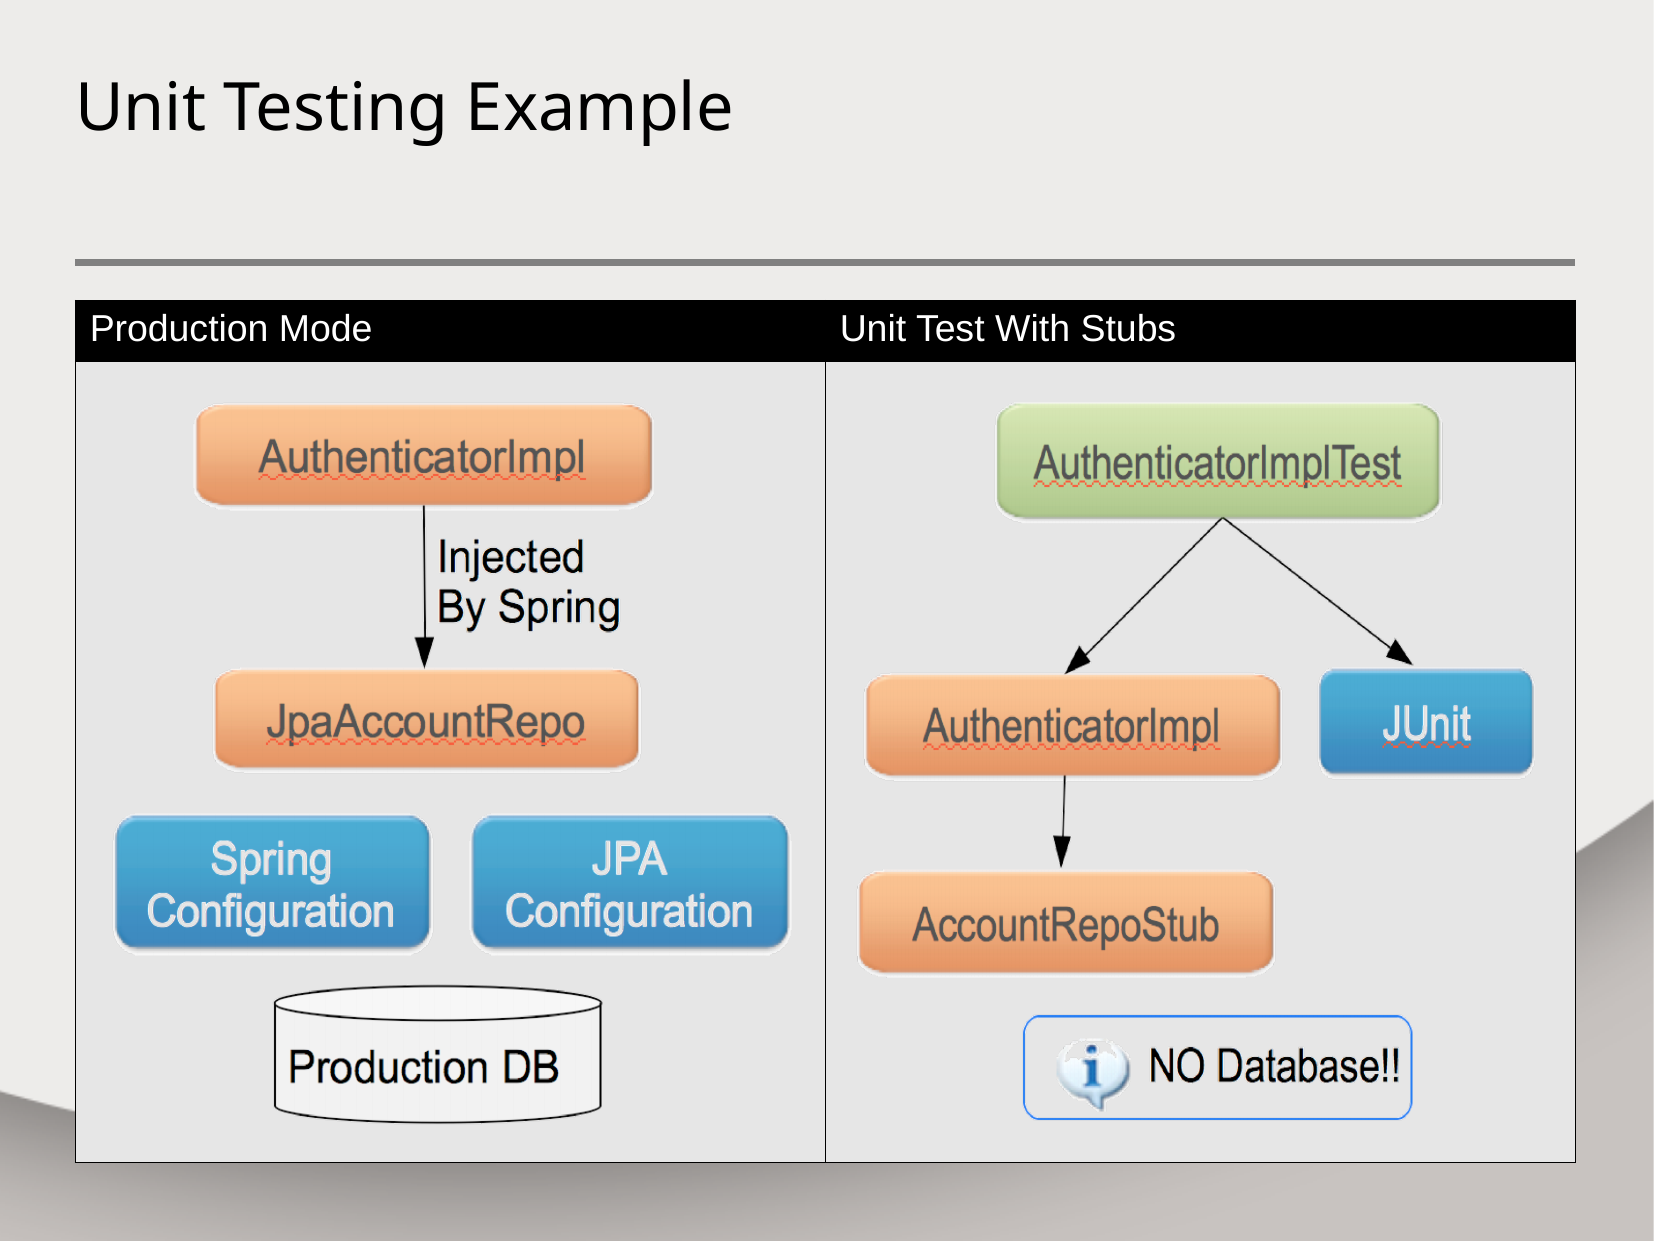

# Unit Testing Example
| Production Mode | Unit Test With Stubs |
| --- | --- |
| | |